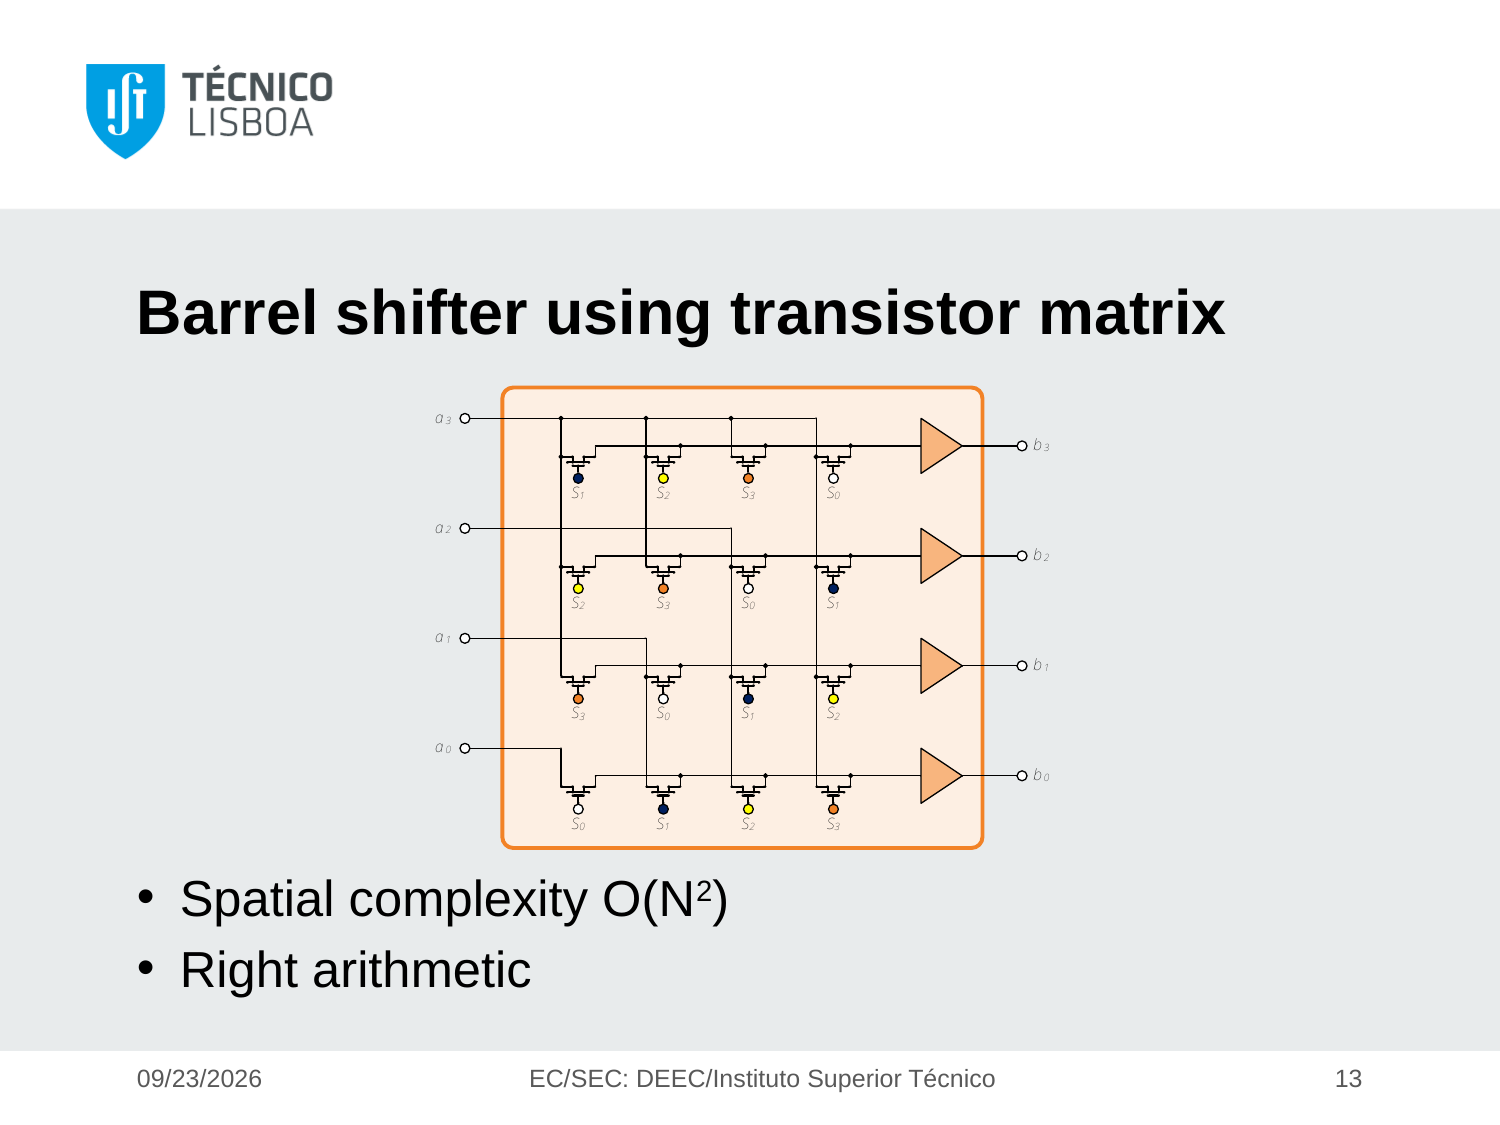

# Barrel shifter using transistor matrix
Spatial complexity O(N2)
Right arithmetic
EC/SEC: DEEC/Instituto Superior Técnico